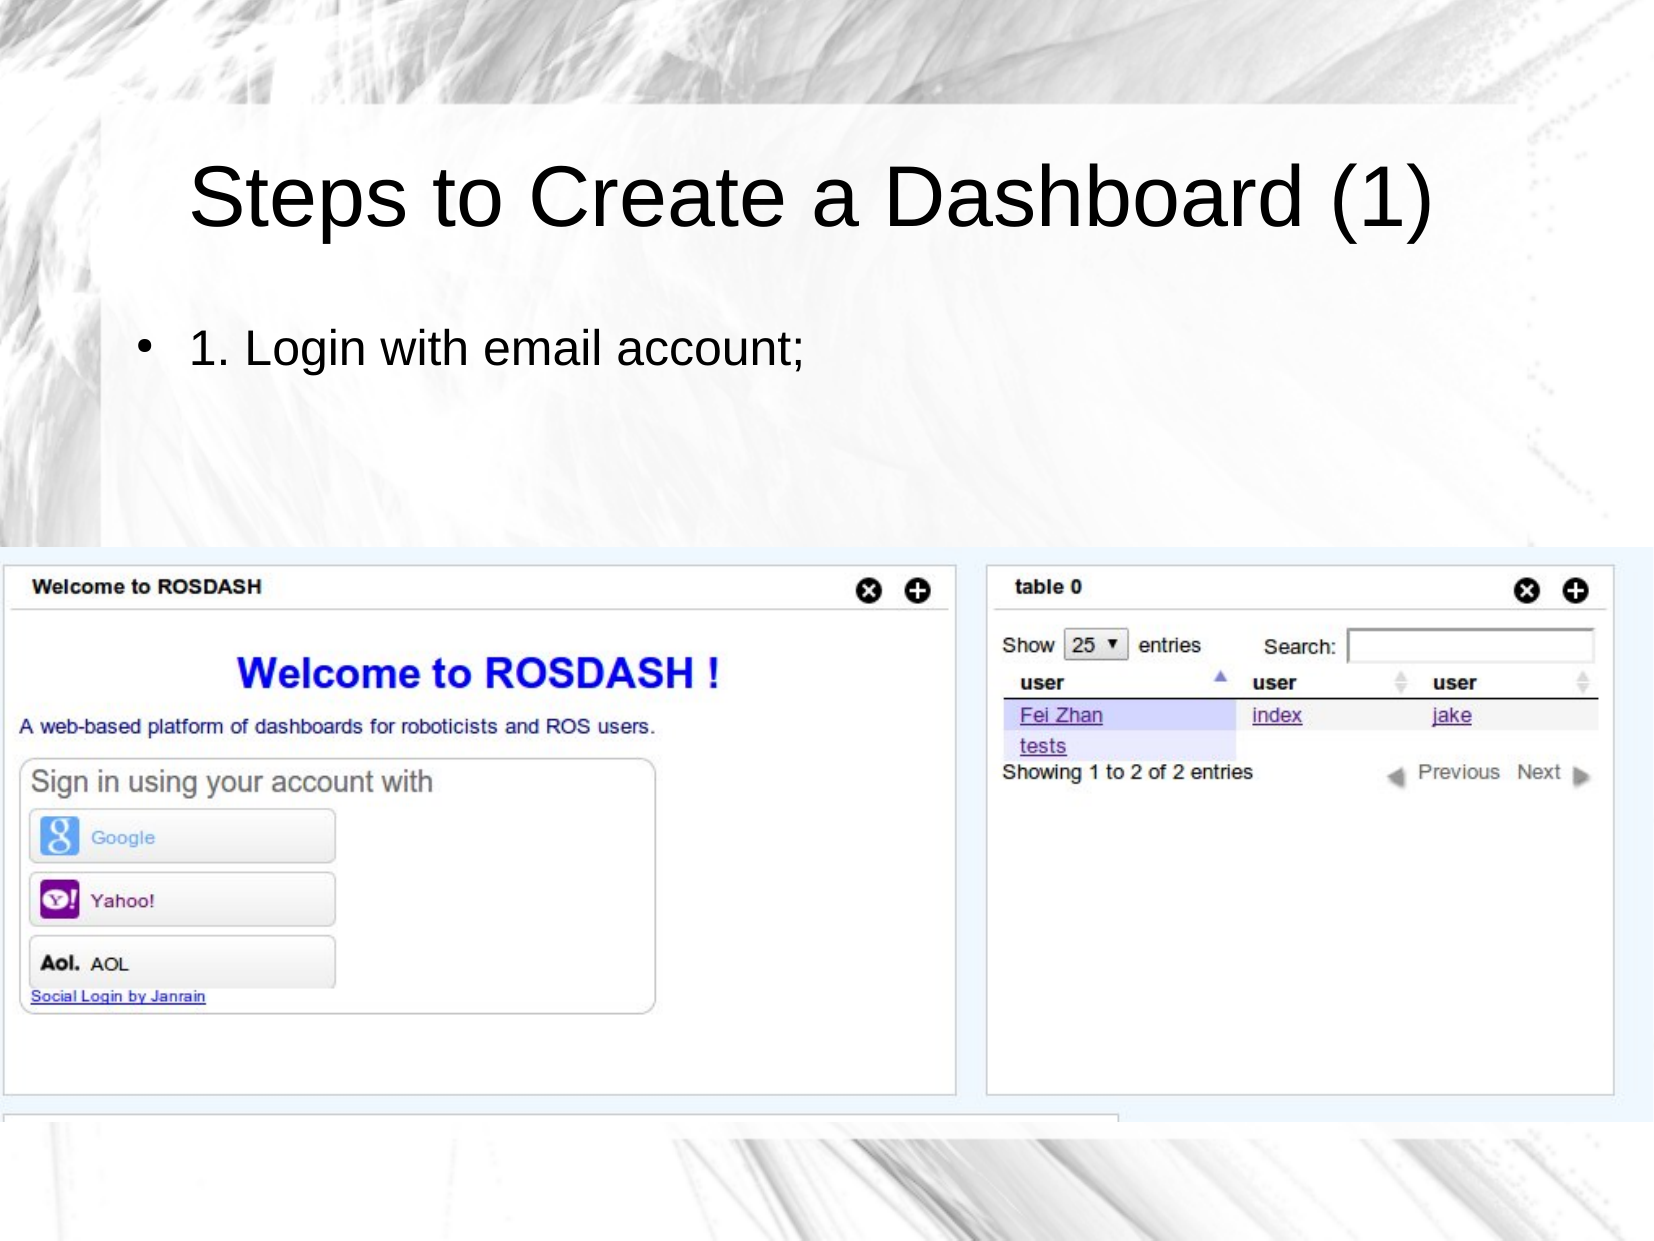

# Steps to Create a Dashboard (1)
1. Login with email account;